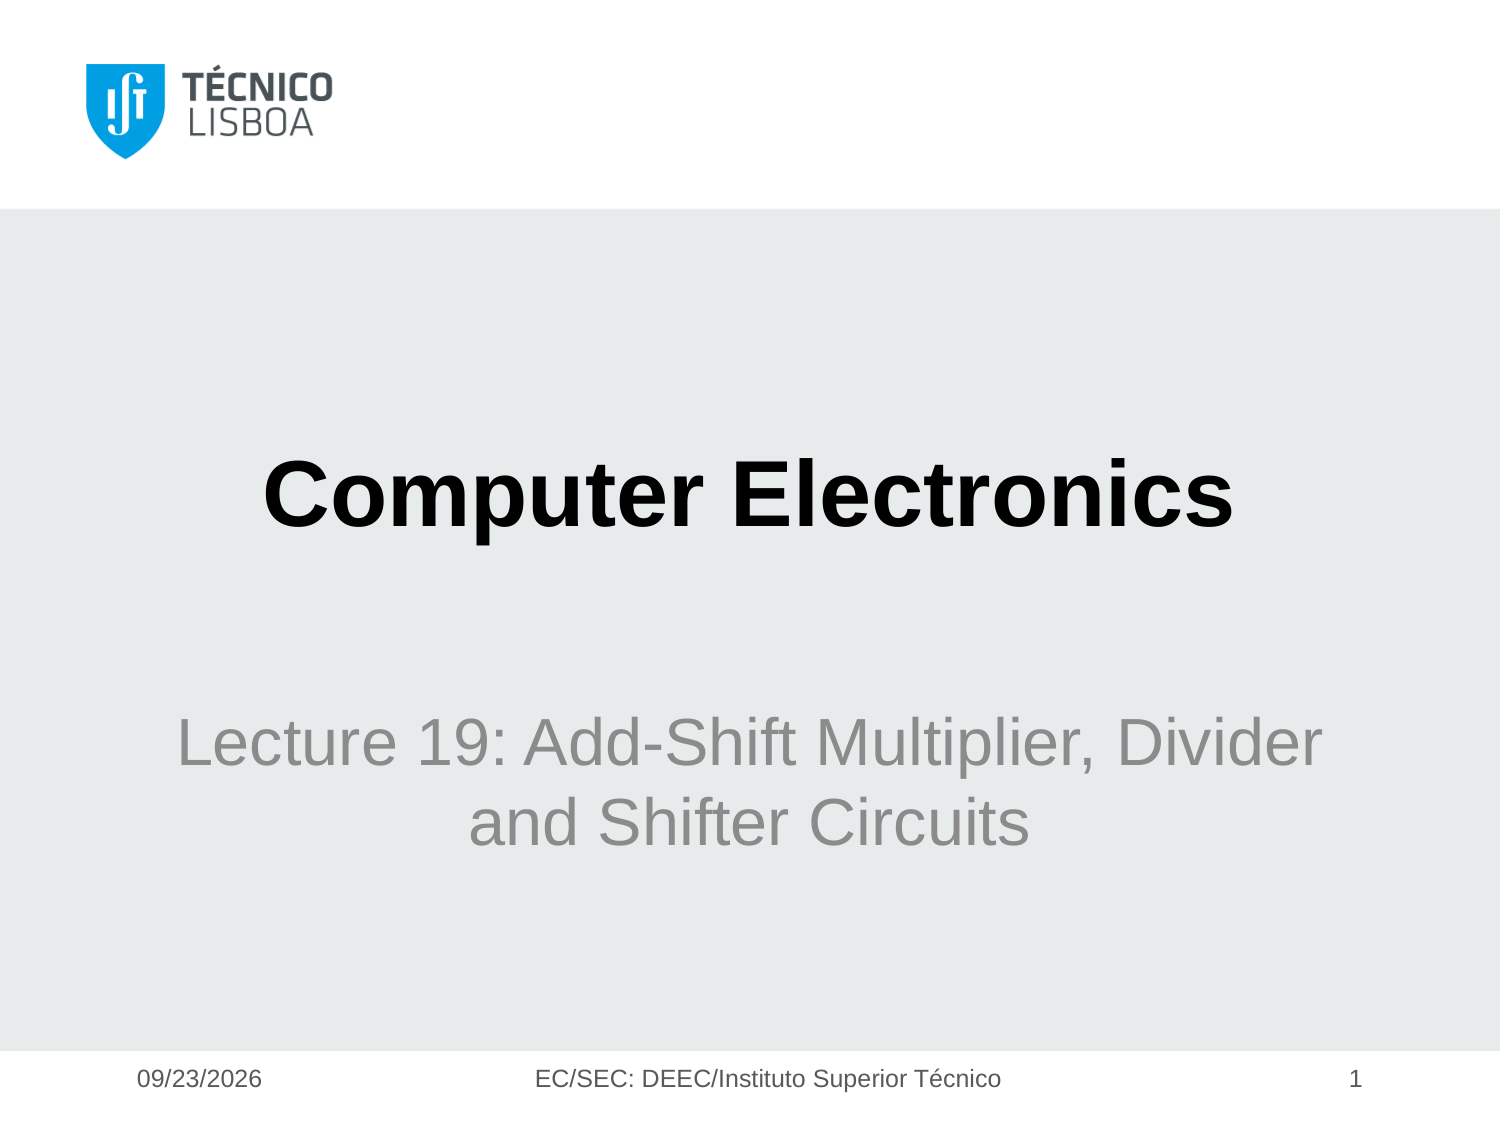

Computer Electronics
# Lecture 19: Add-Shift Multiplier, Divider and Shifter Circuits
EC/SEC: DEEC/Instituto Superior Técnico
1